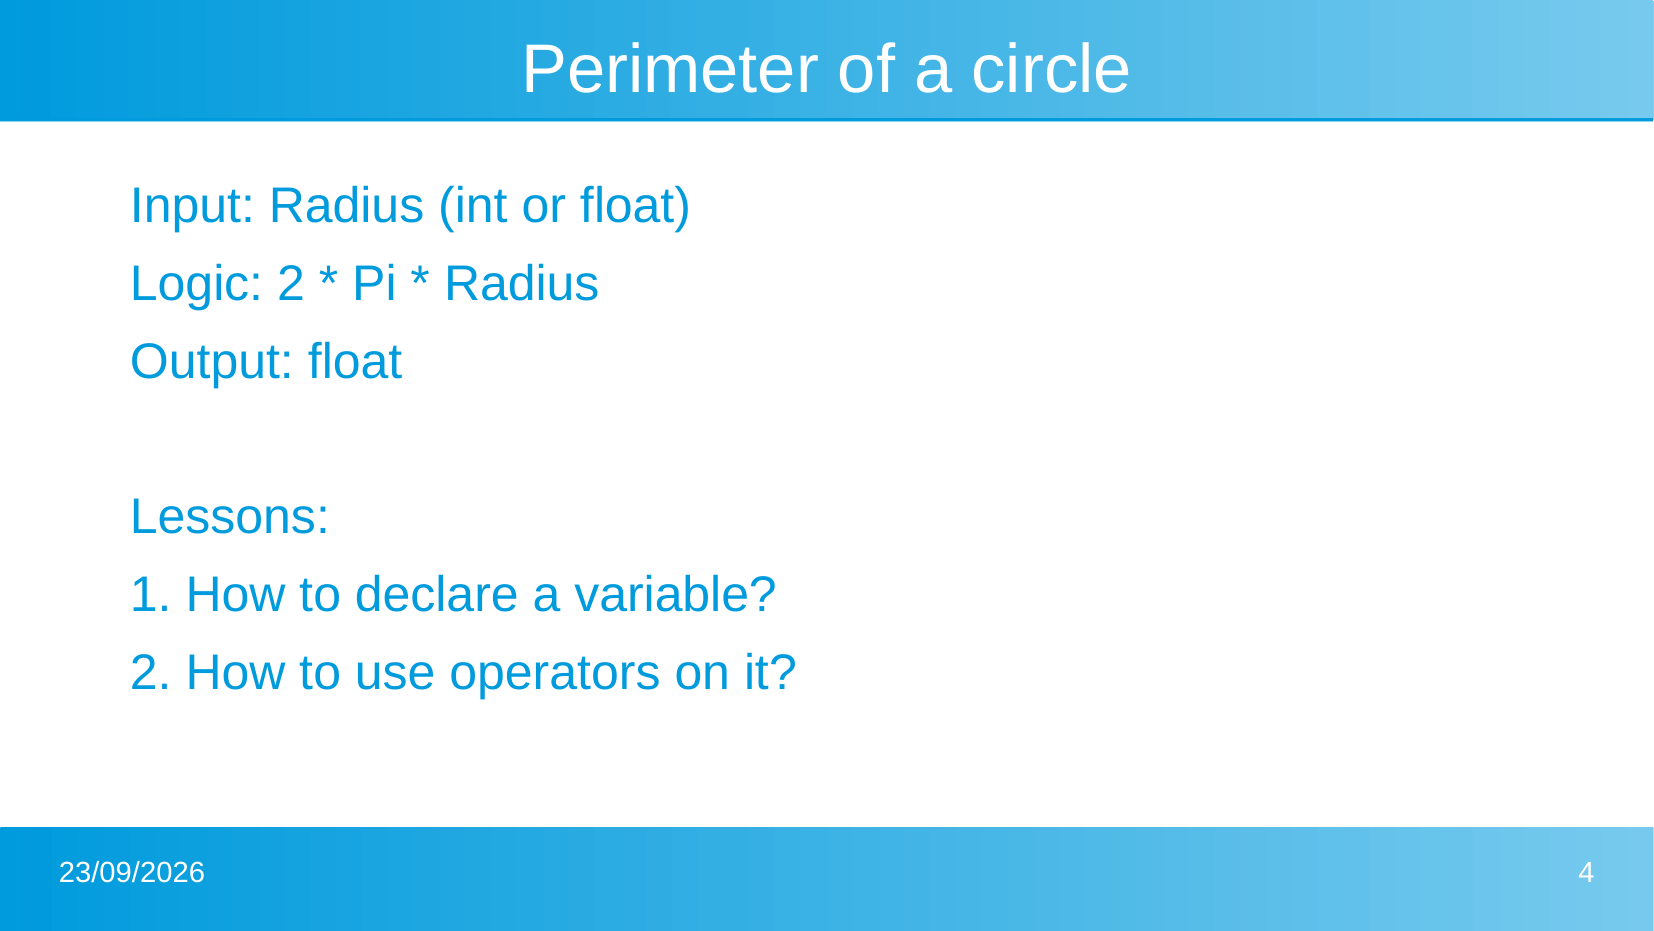

# Perimeter of a circle
Input: Radius (int or float)
Logic: 2 * Pi * Radius
Output: float
Lessons:
1. How to declare a variable?
2. How to use operators on it?
4